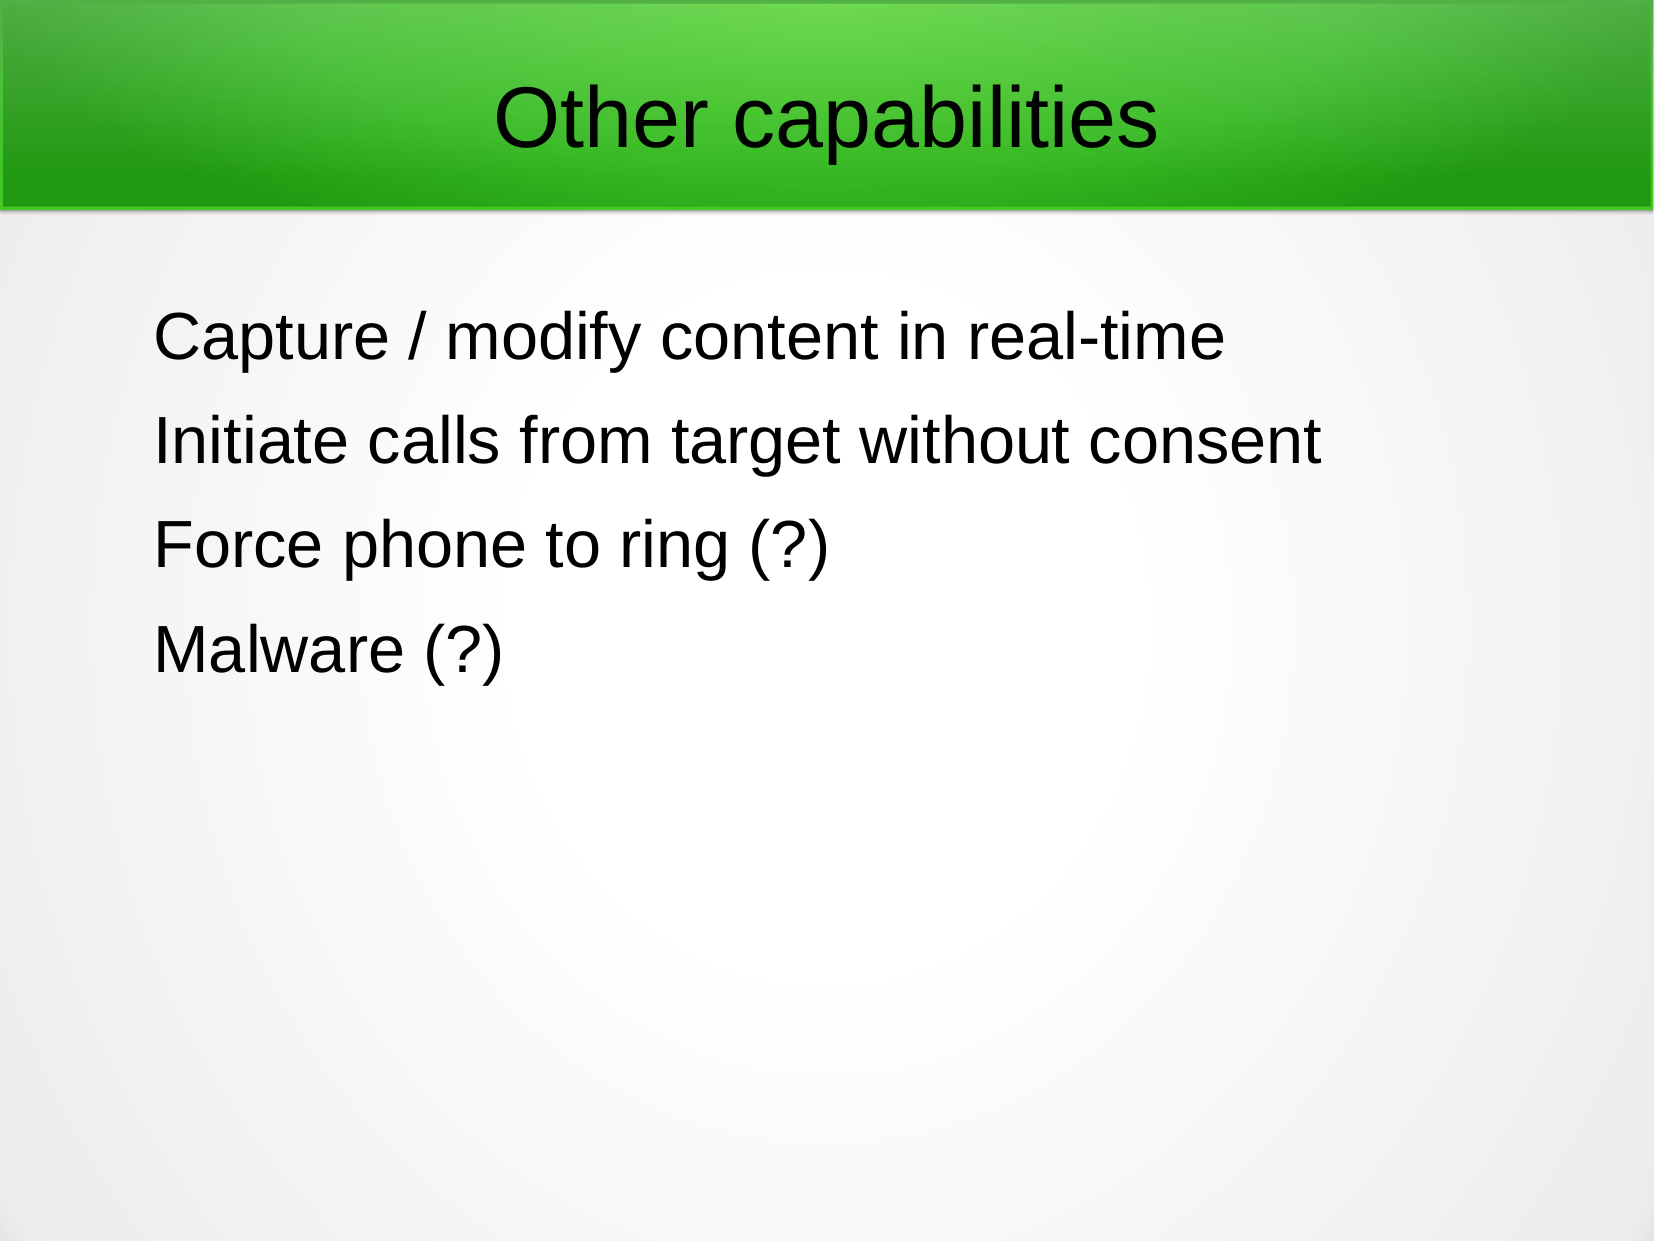

# Other capabilities
Capture / modify content in real-time
Initiate calls from target without consent
Force phone to ring (?)
Malware (?)